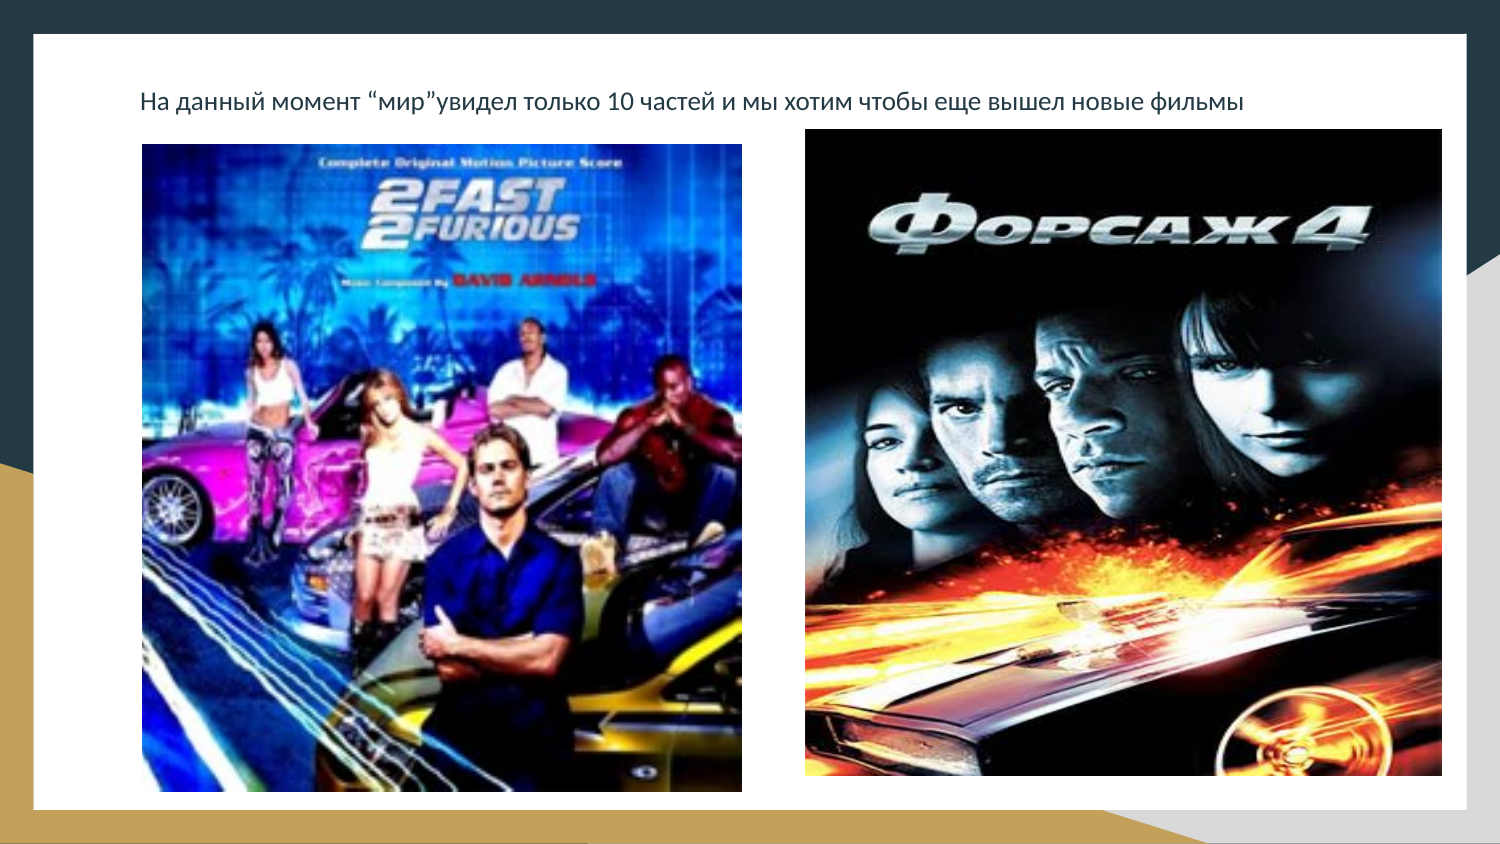

# На данный момент “мир”увидел только 10 частей и мы хотим чтобы еще вышел новые фильмы